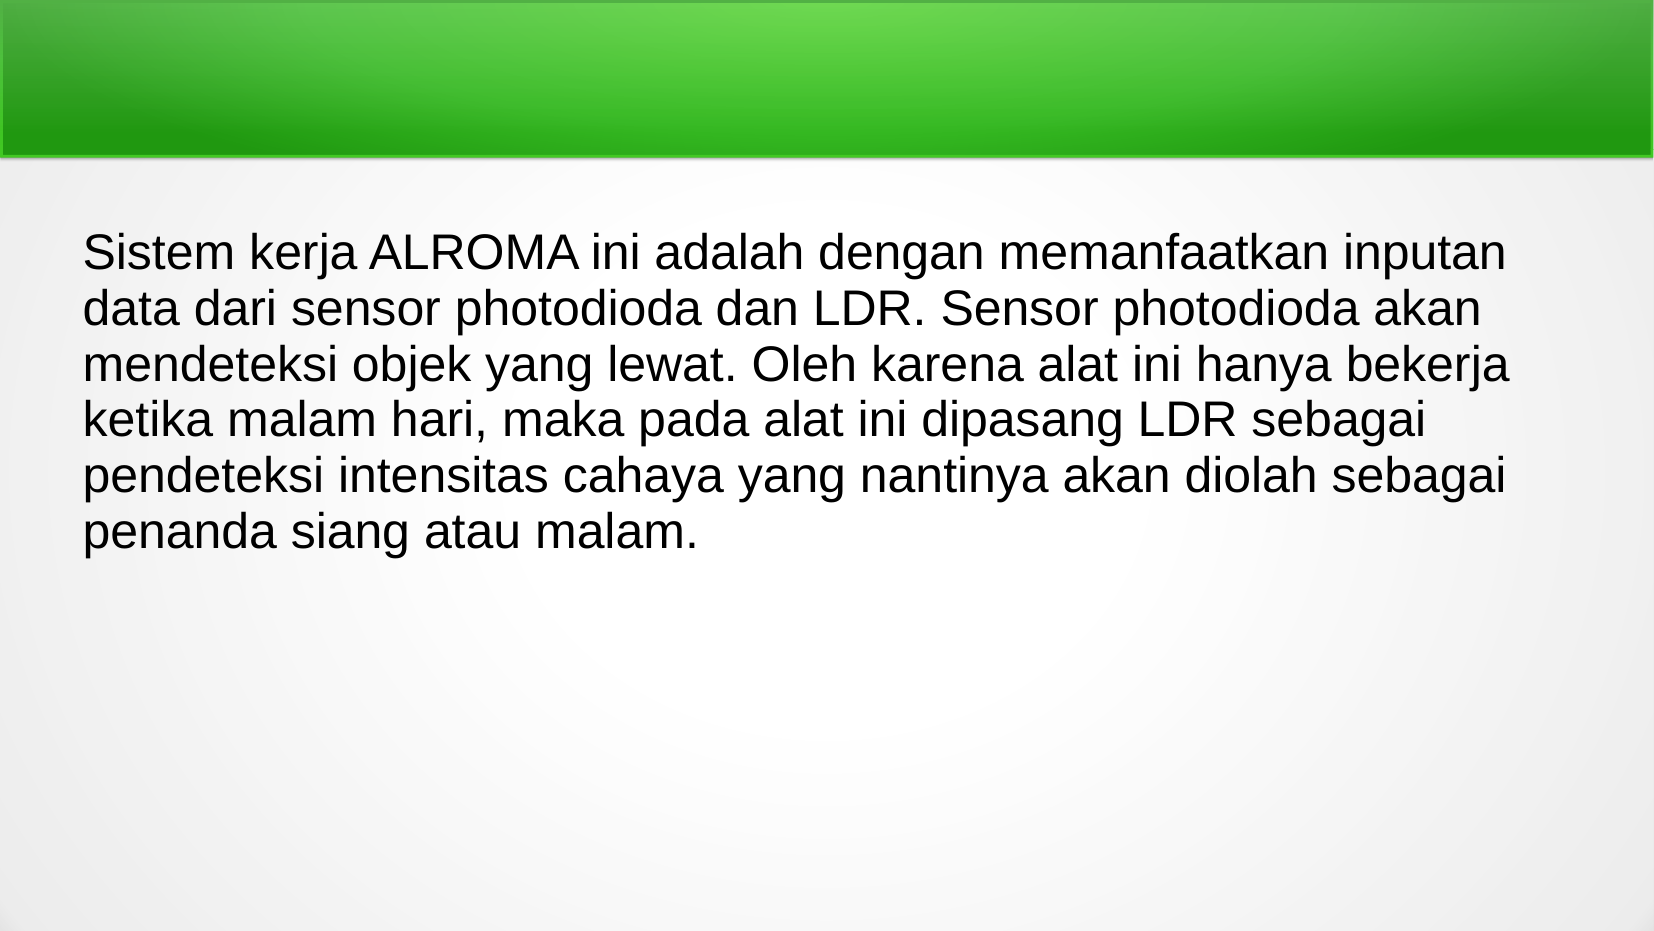

#
Sistem kerja ALROMA ini adalah dengan memanfaatkan inputan data dari sensor photodioda dan LDR. Sensor photodioda akan mendeteksi objek yang lewat. Oleh karena alat ini hanya bekerja ketika malam hari, maka pada alat ini dipasang LDR sebagai pendeteksi intensitas cahaya yang nantinya akan diolah sebagai penanda siang atau malam.